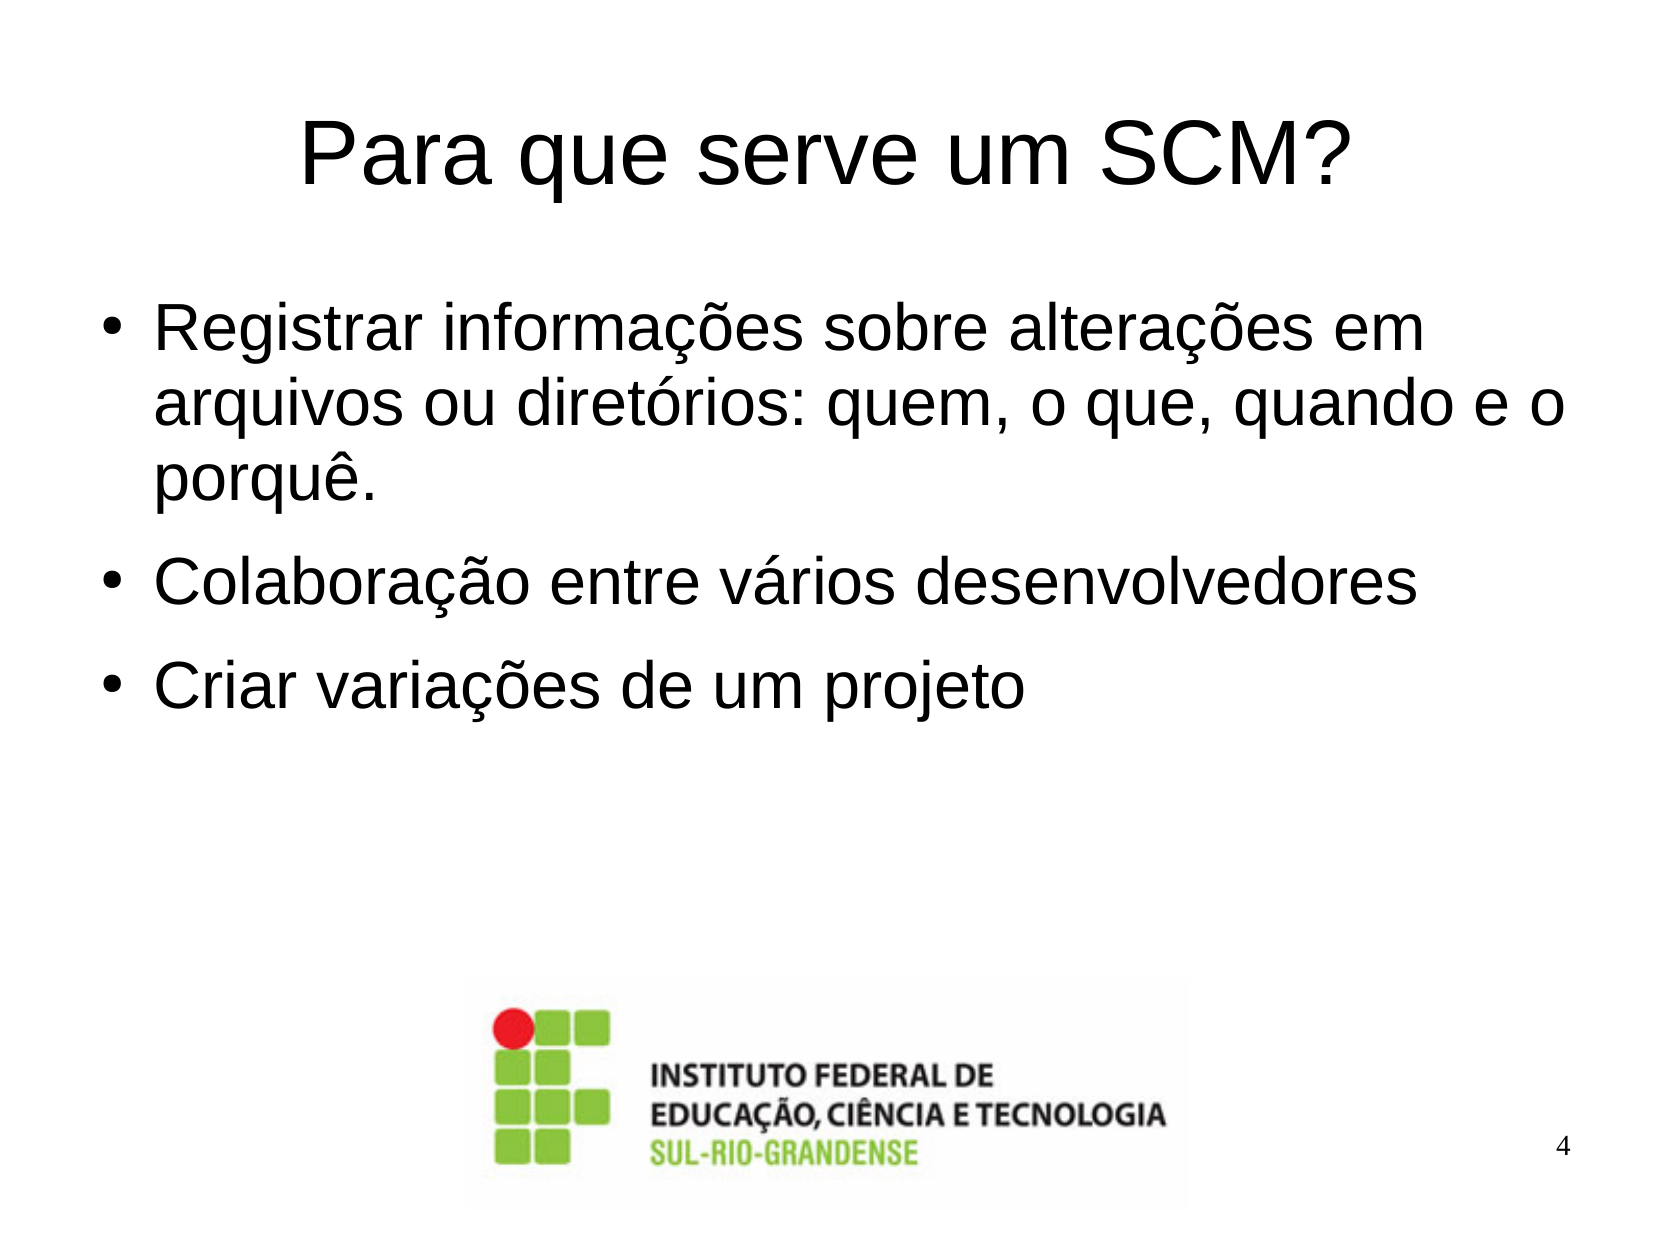

# Para que serve um SCM?
Registrar informações sobre alterações em arquivos ou diretórios: quem, o que, quando e o porquê.
Colaboração entre vários desenvolvedores
Criar variações de um projeto
4